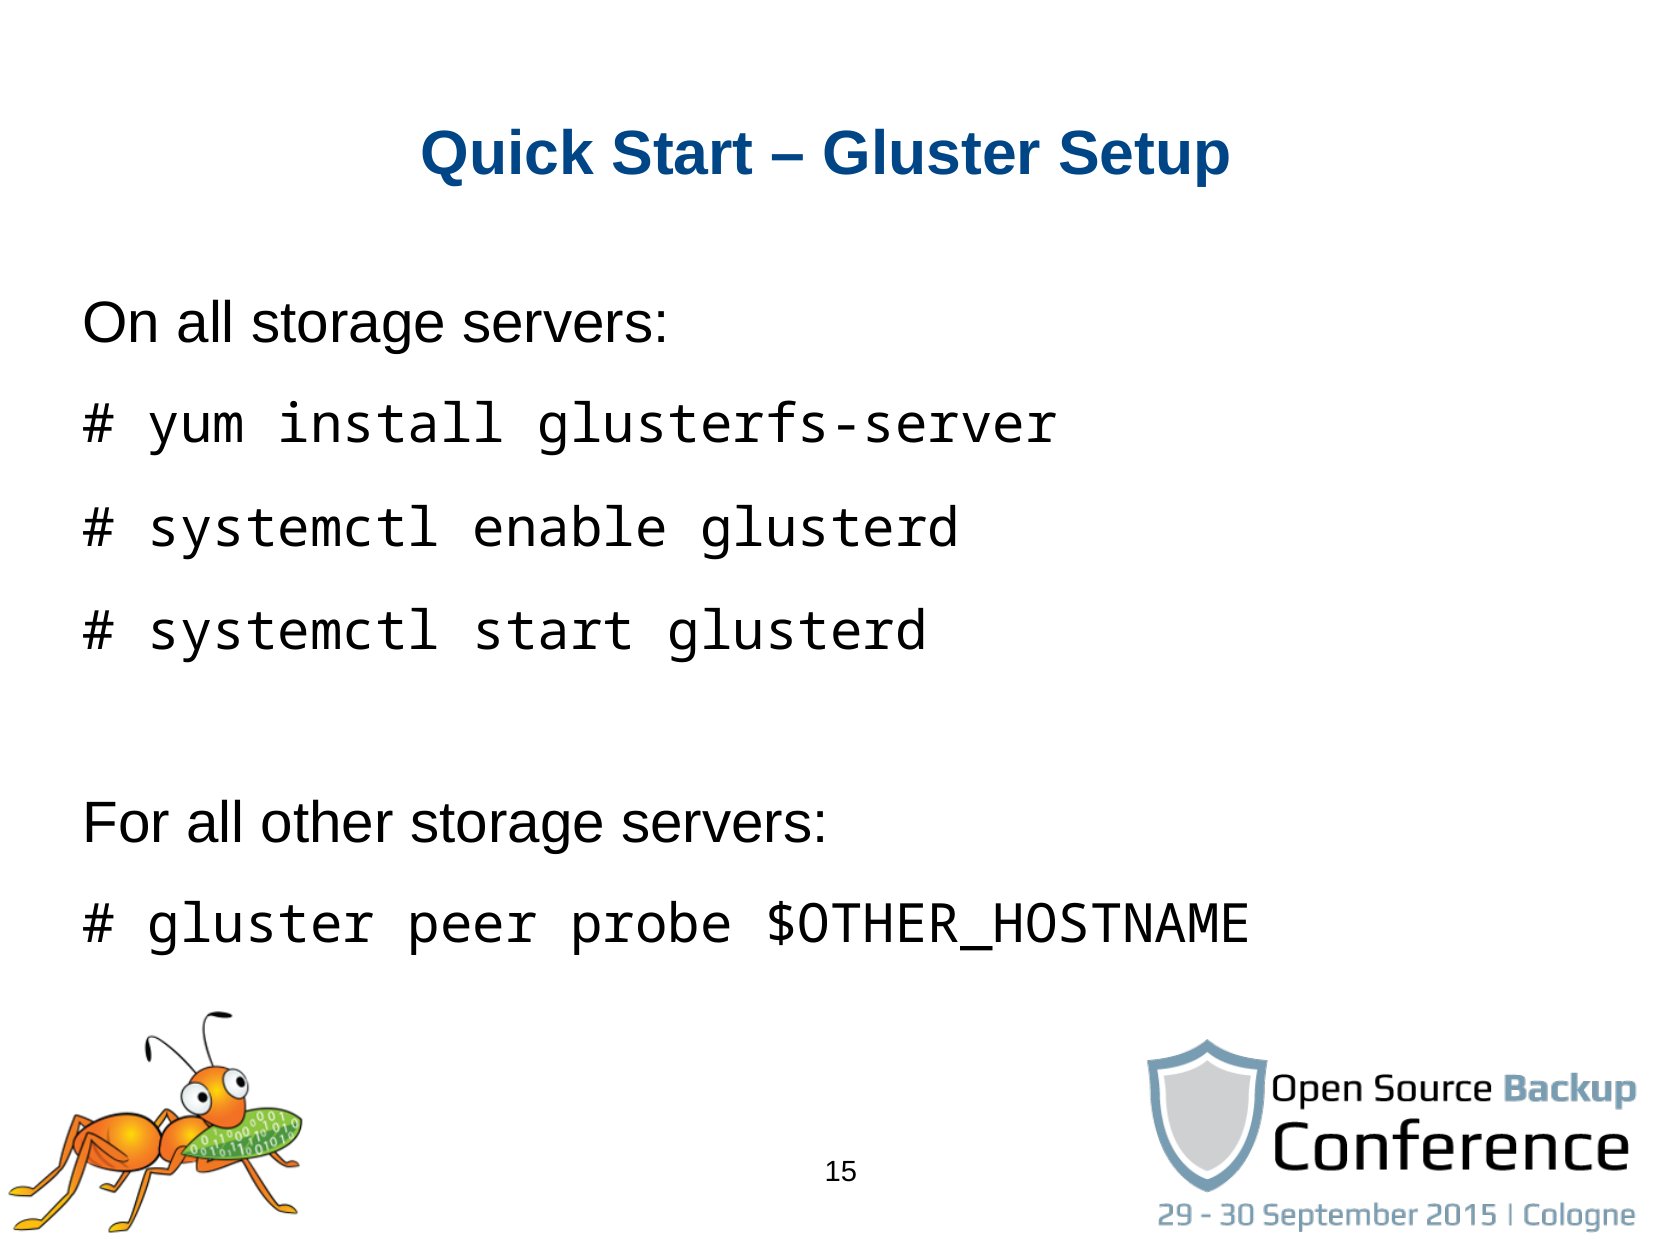

# Quick Start – Gluster Setup
On all storage servers:
# yum install glusterfs-server
# systemctl enable glusterd
# systemctl start glusterd
For all other storage servers:
# gluster peer probe $OTHER_HOSTNAME
15